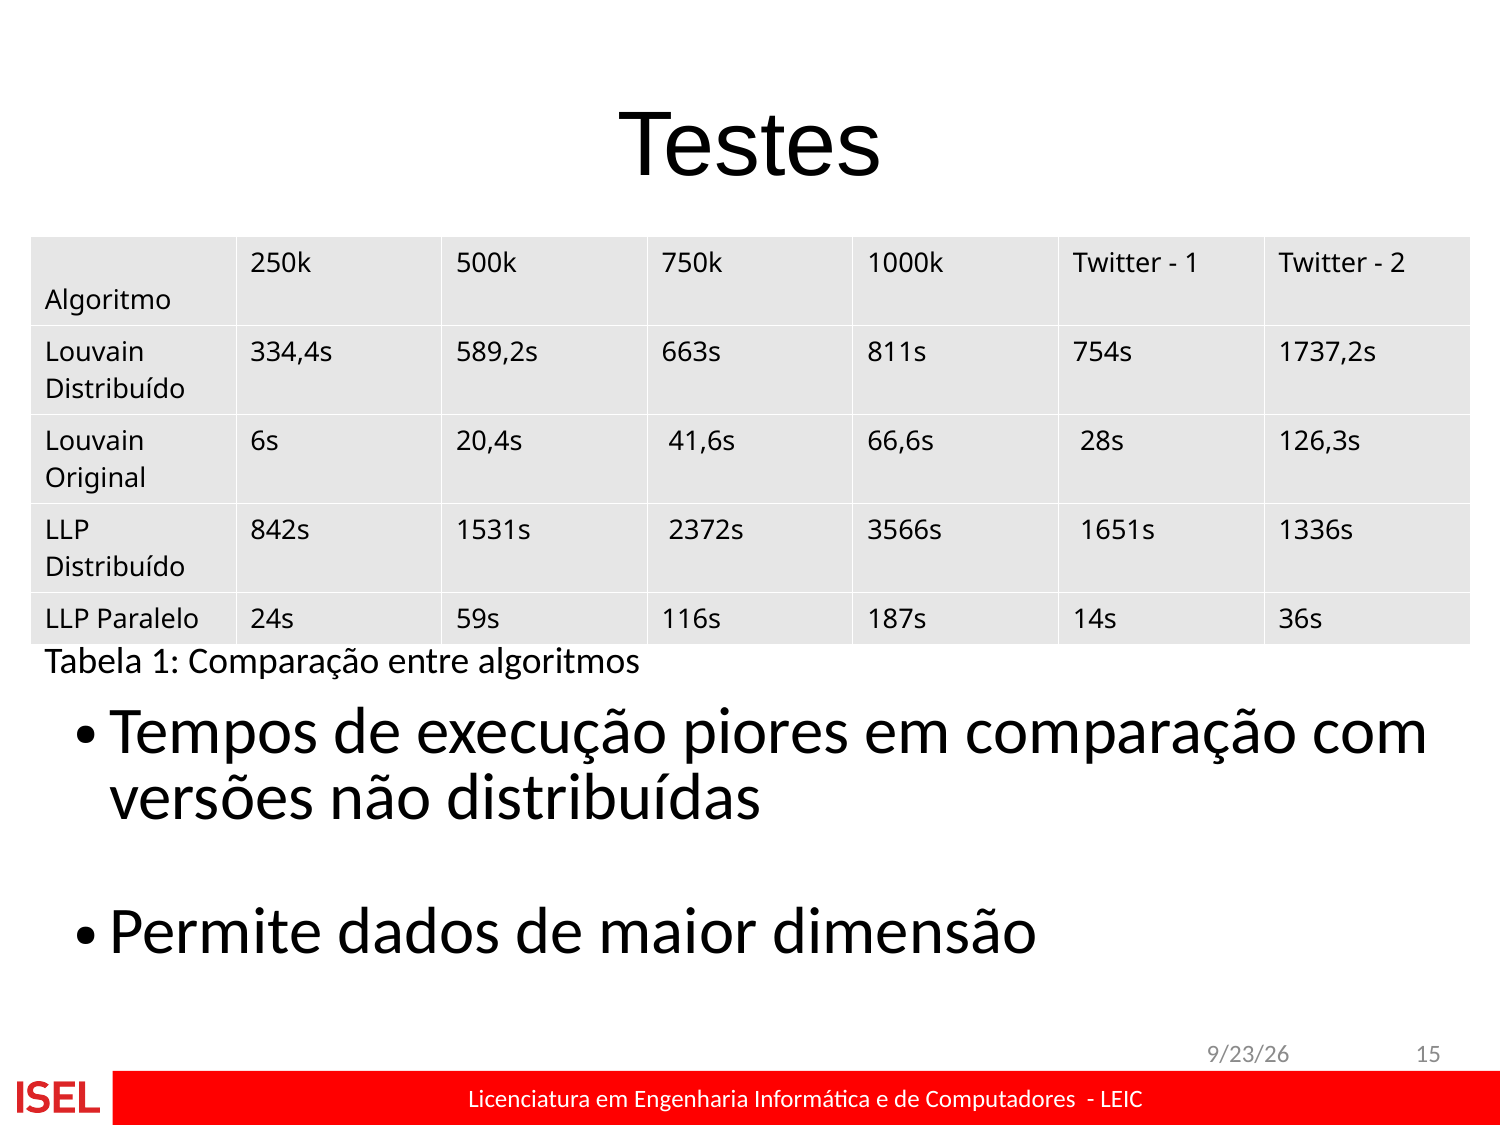

# Testes
| Algoritmo | 250k | 500k | 750k | 1000k | Twitter - 1 | Twitter - 2 |
| --- | --- | --- | --- | --- | --- | --- |
| Louvain Distribuído | 334,4s | 589,2s | 663s | 811s | 754s | 1737,2s |
| Louvain Original | 6s | 20,4s | 41,6s | 66,6s | 28s | 126,3s |
| LLP Distribuído | 842s | 1531s | 2372s | 3566s | 1651s | 1336s |
| LLP Paralelo | 24s | 59s | 116s | 187s | 14s | 36s |
Tabela 1: Comparação entre algoritmos
Tempos de execução piores em comparação com versões não distribuídas
Permite dados de maior dimensão
Licenciatura em Engenharia Informática e de Computadores - LEIC